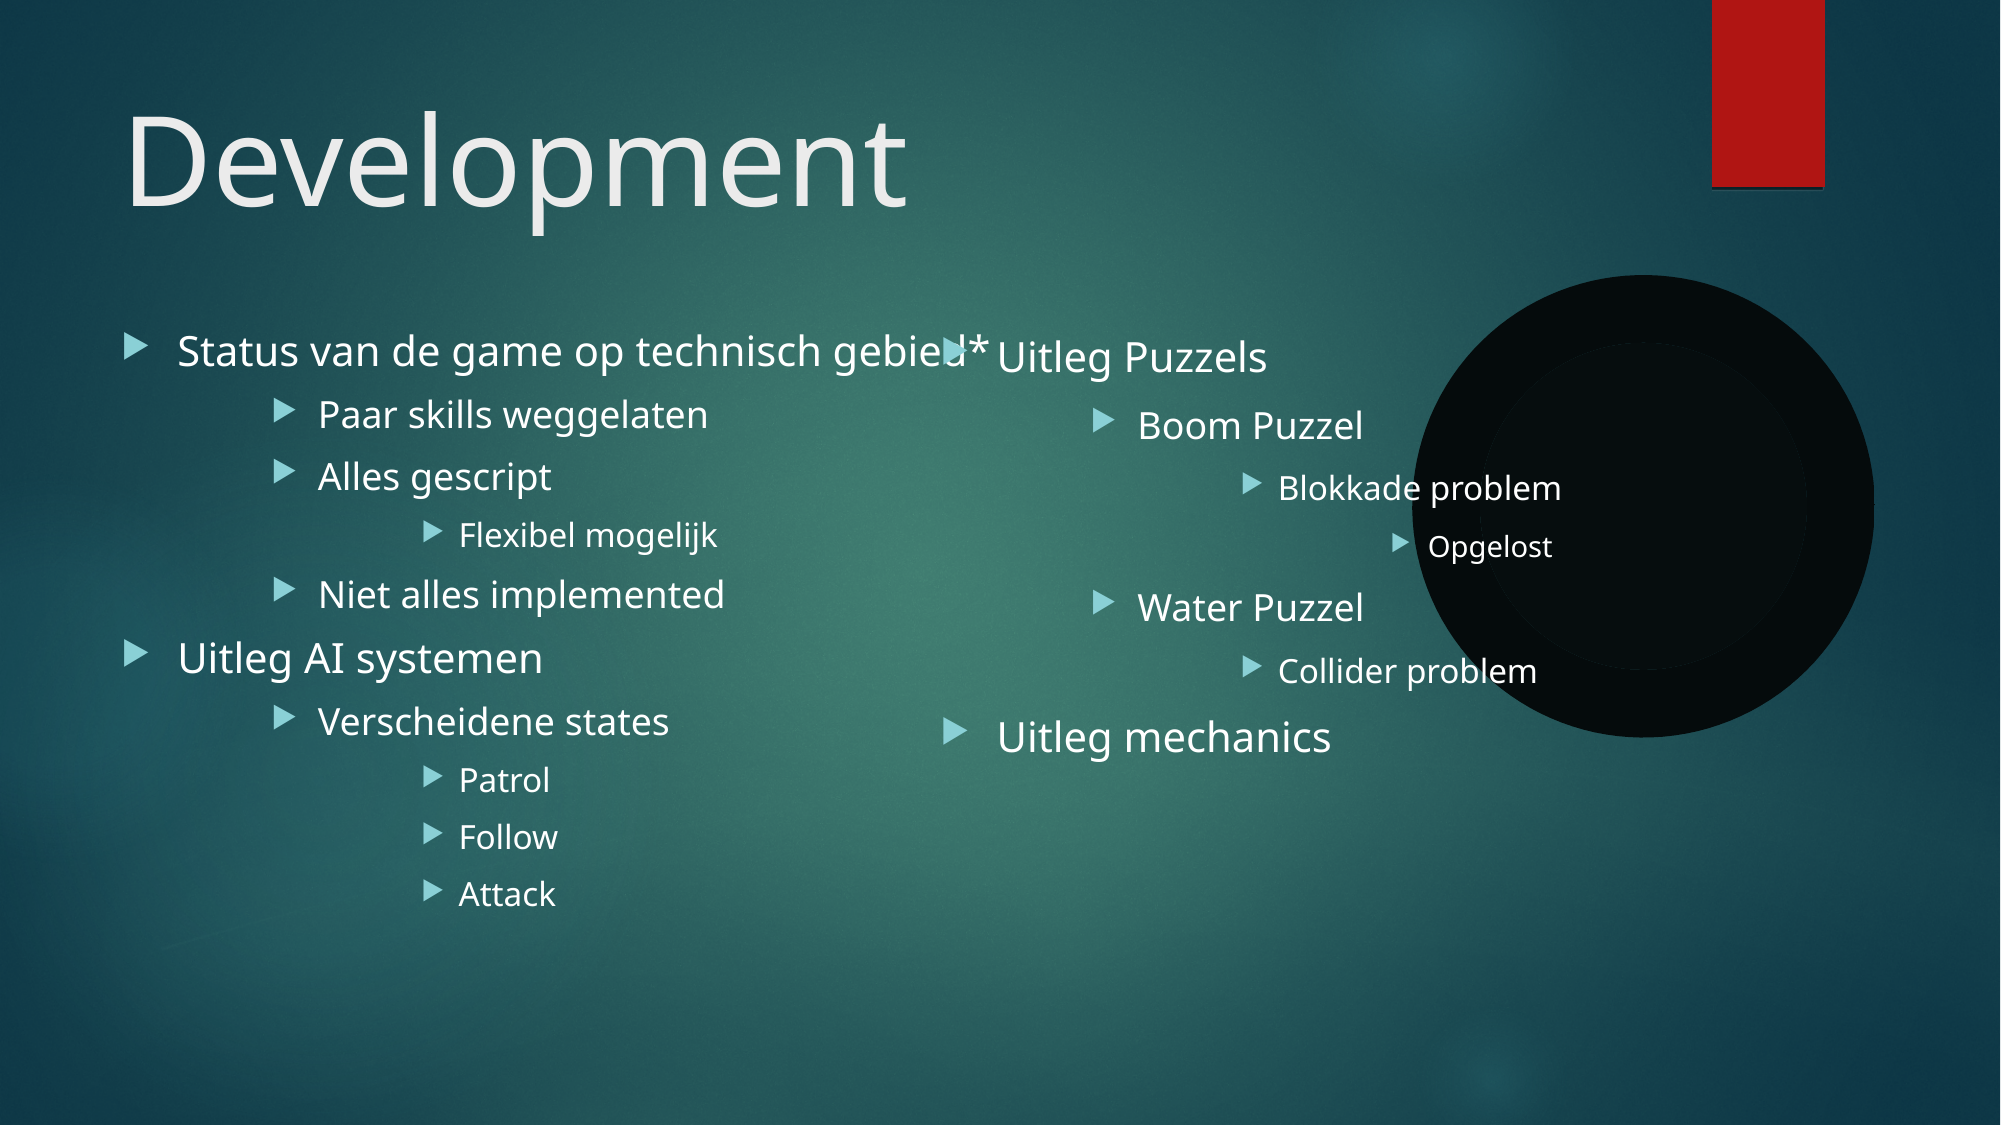

# Development
Status van de game op technisch gebied*
Paar skills weggelaten
Alles gescript
Flexibel mogelijk
Niet alles implemented
Uitleg AI systemen
Verscheidene states
Patrol
Follow
Attack
Uitleg Puzzels
Boom Puzzel
Blokkade problem
Opgelost
Water Puzzel
Collider problem
Uitleg mechanics